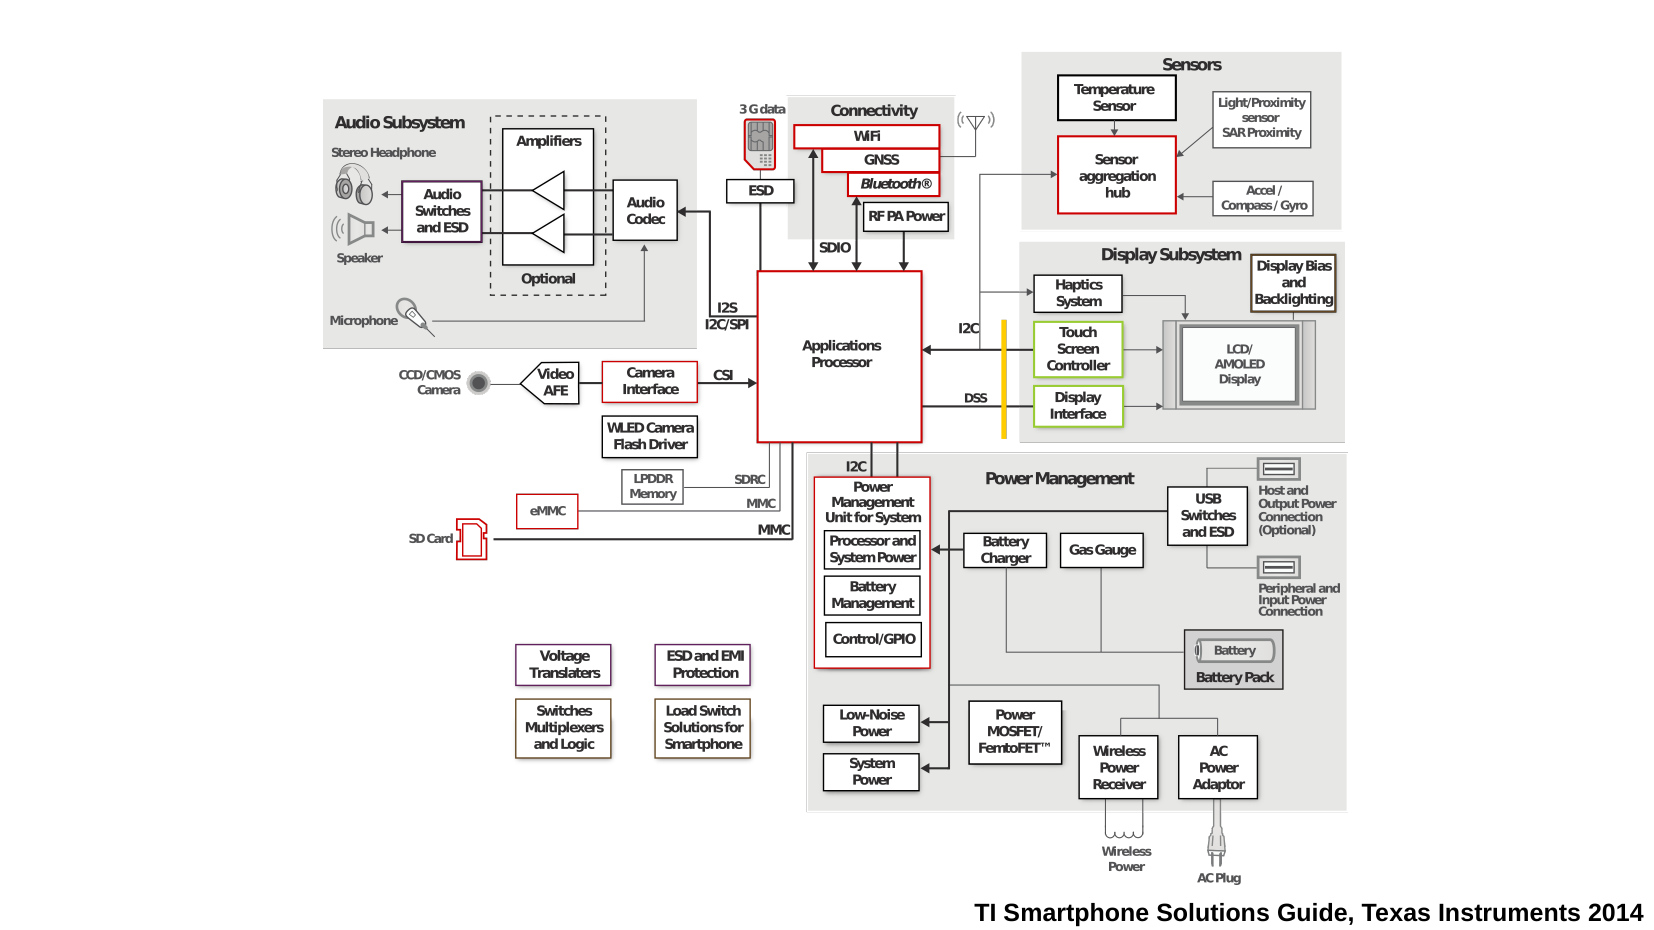

TI Smartphone Solutions Guide, Texas Instruments 2014